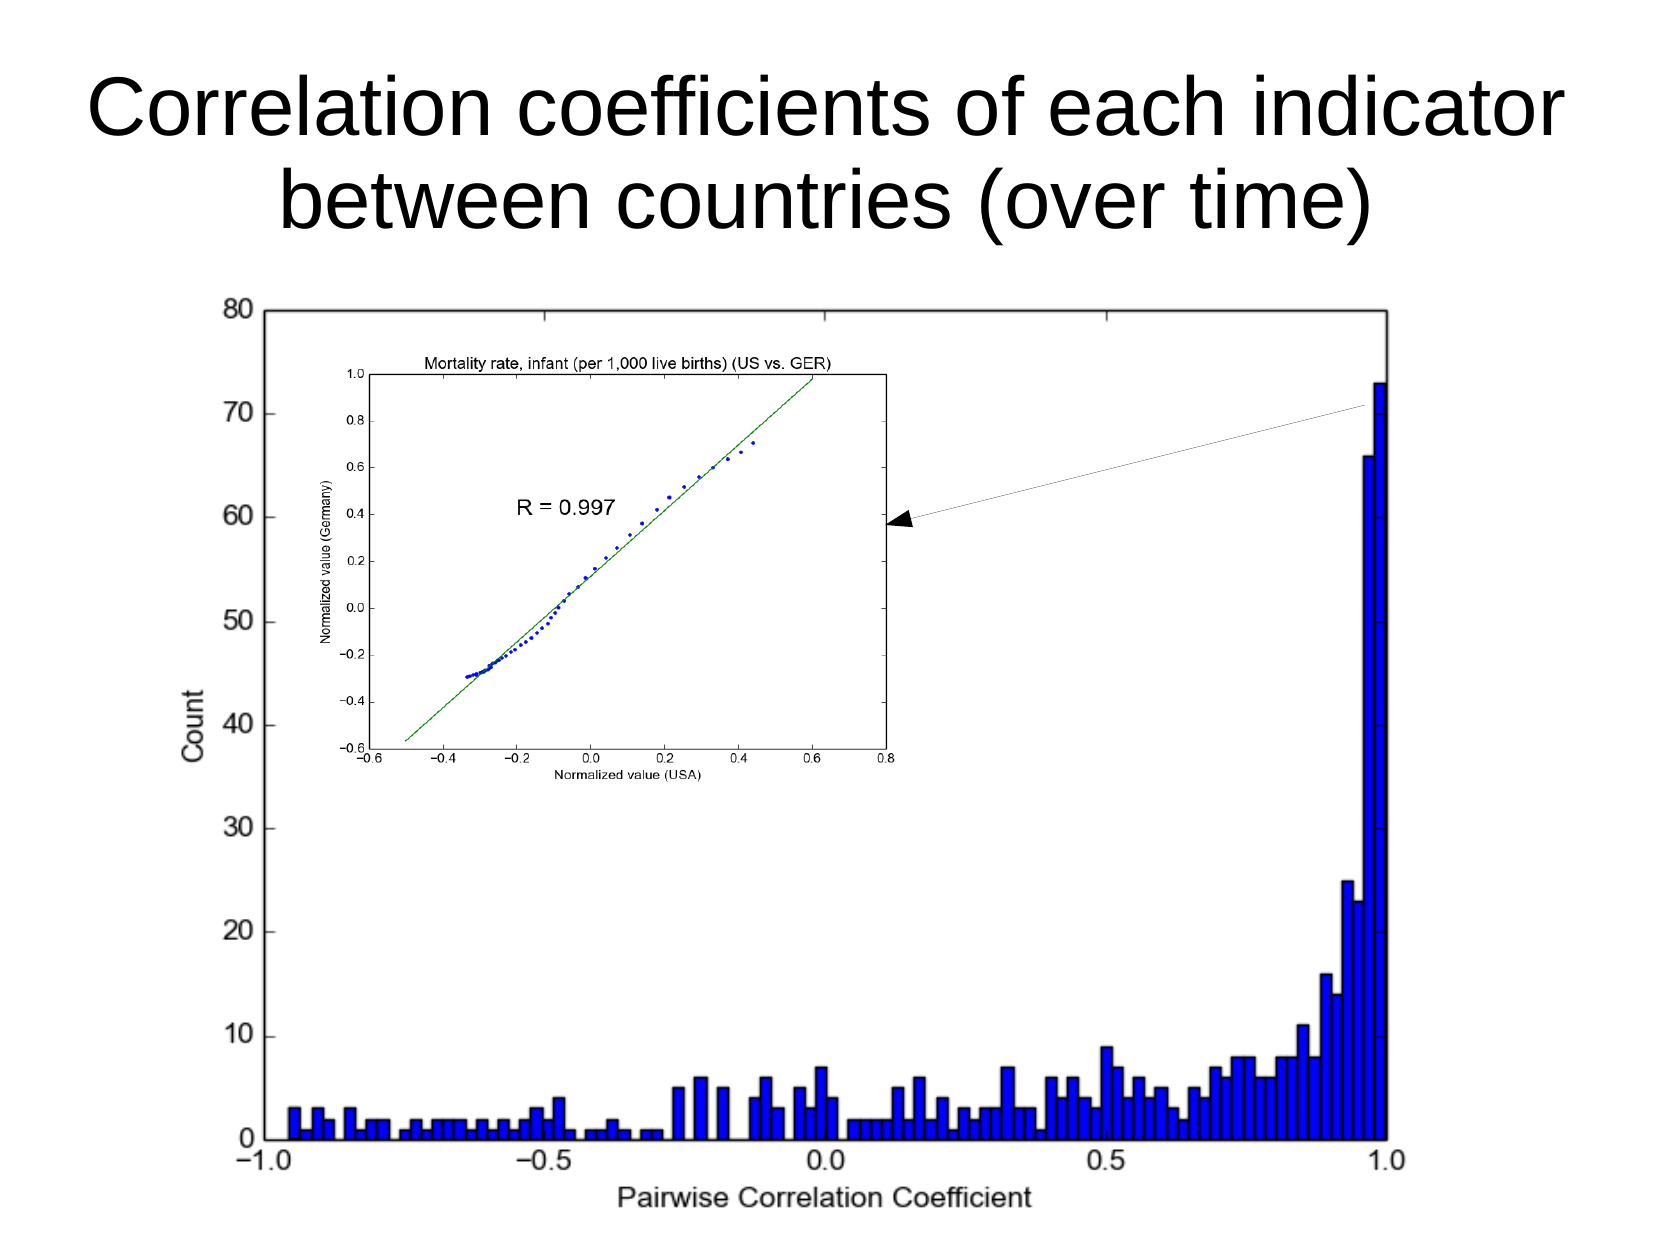

# Correlation coefficients of each indicator between countries (over time)